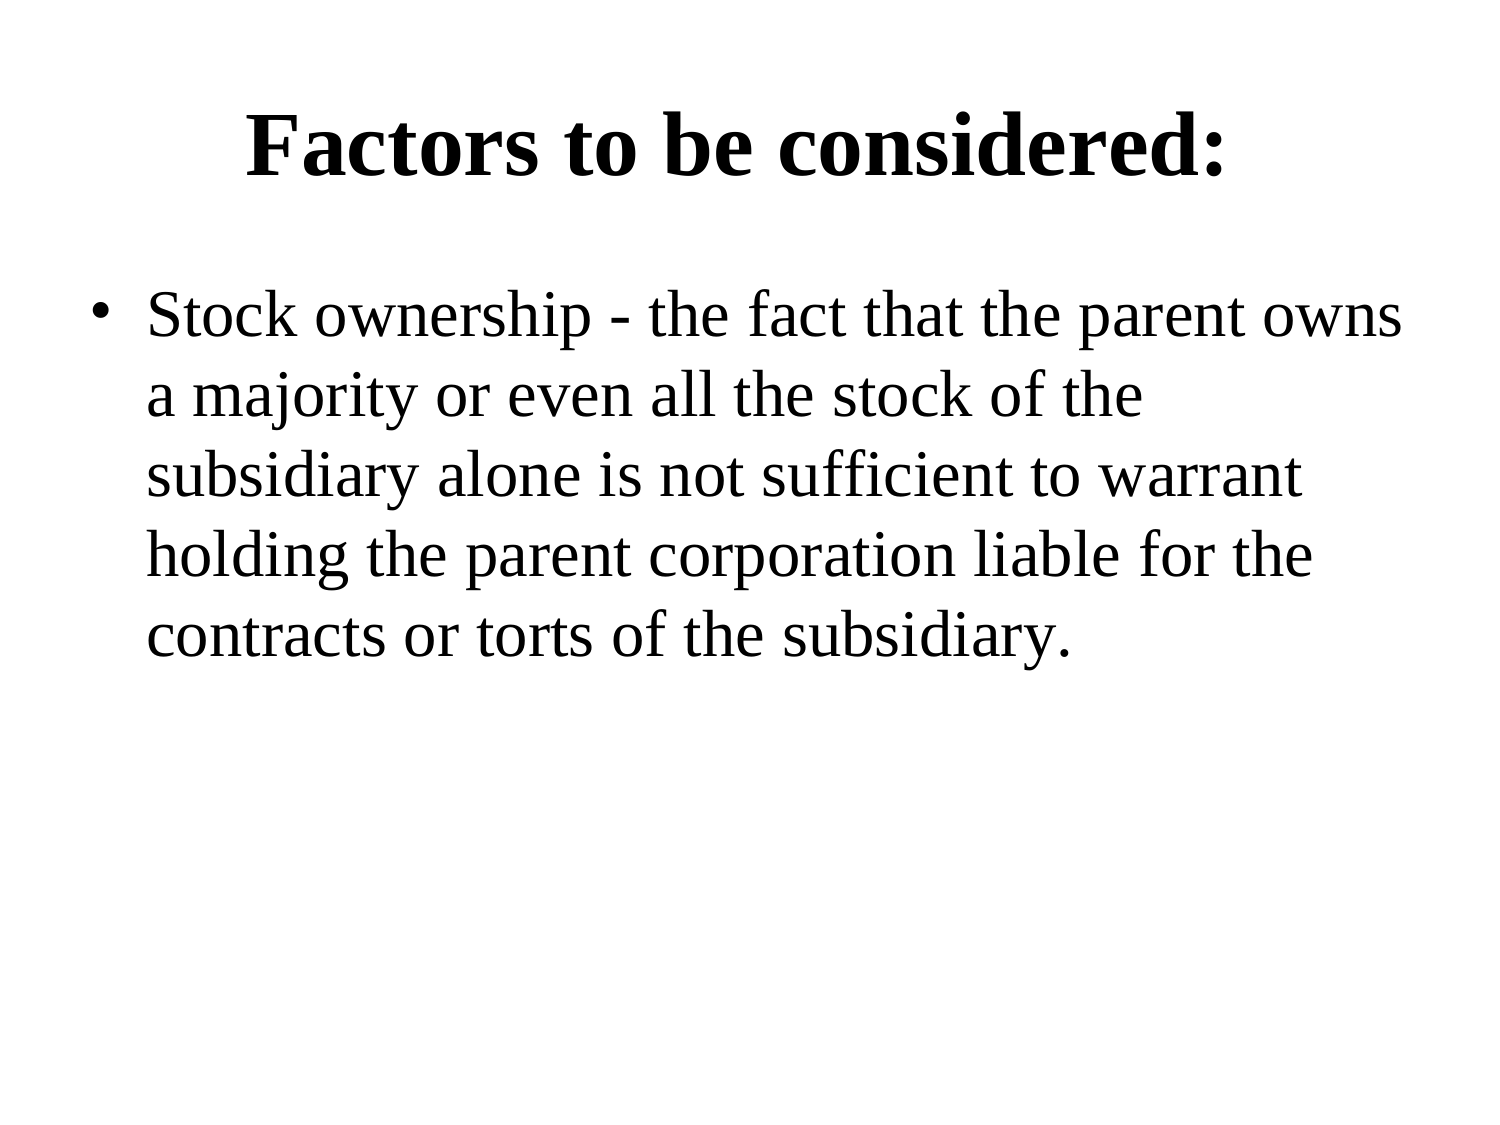

# Factors to be considered:
Stock ownership - the fact that the parent owns a majority or even all the stock of the subsidiary alone is not sufficient to warrant holding the parent corporation liable for the contracts or torts of the subsidiary.